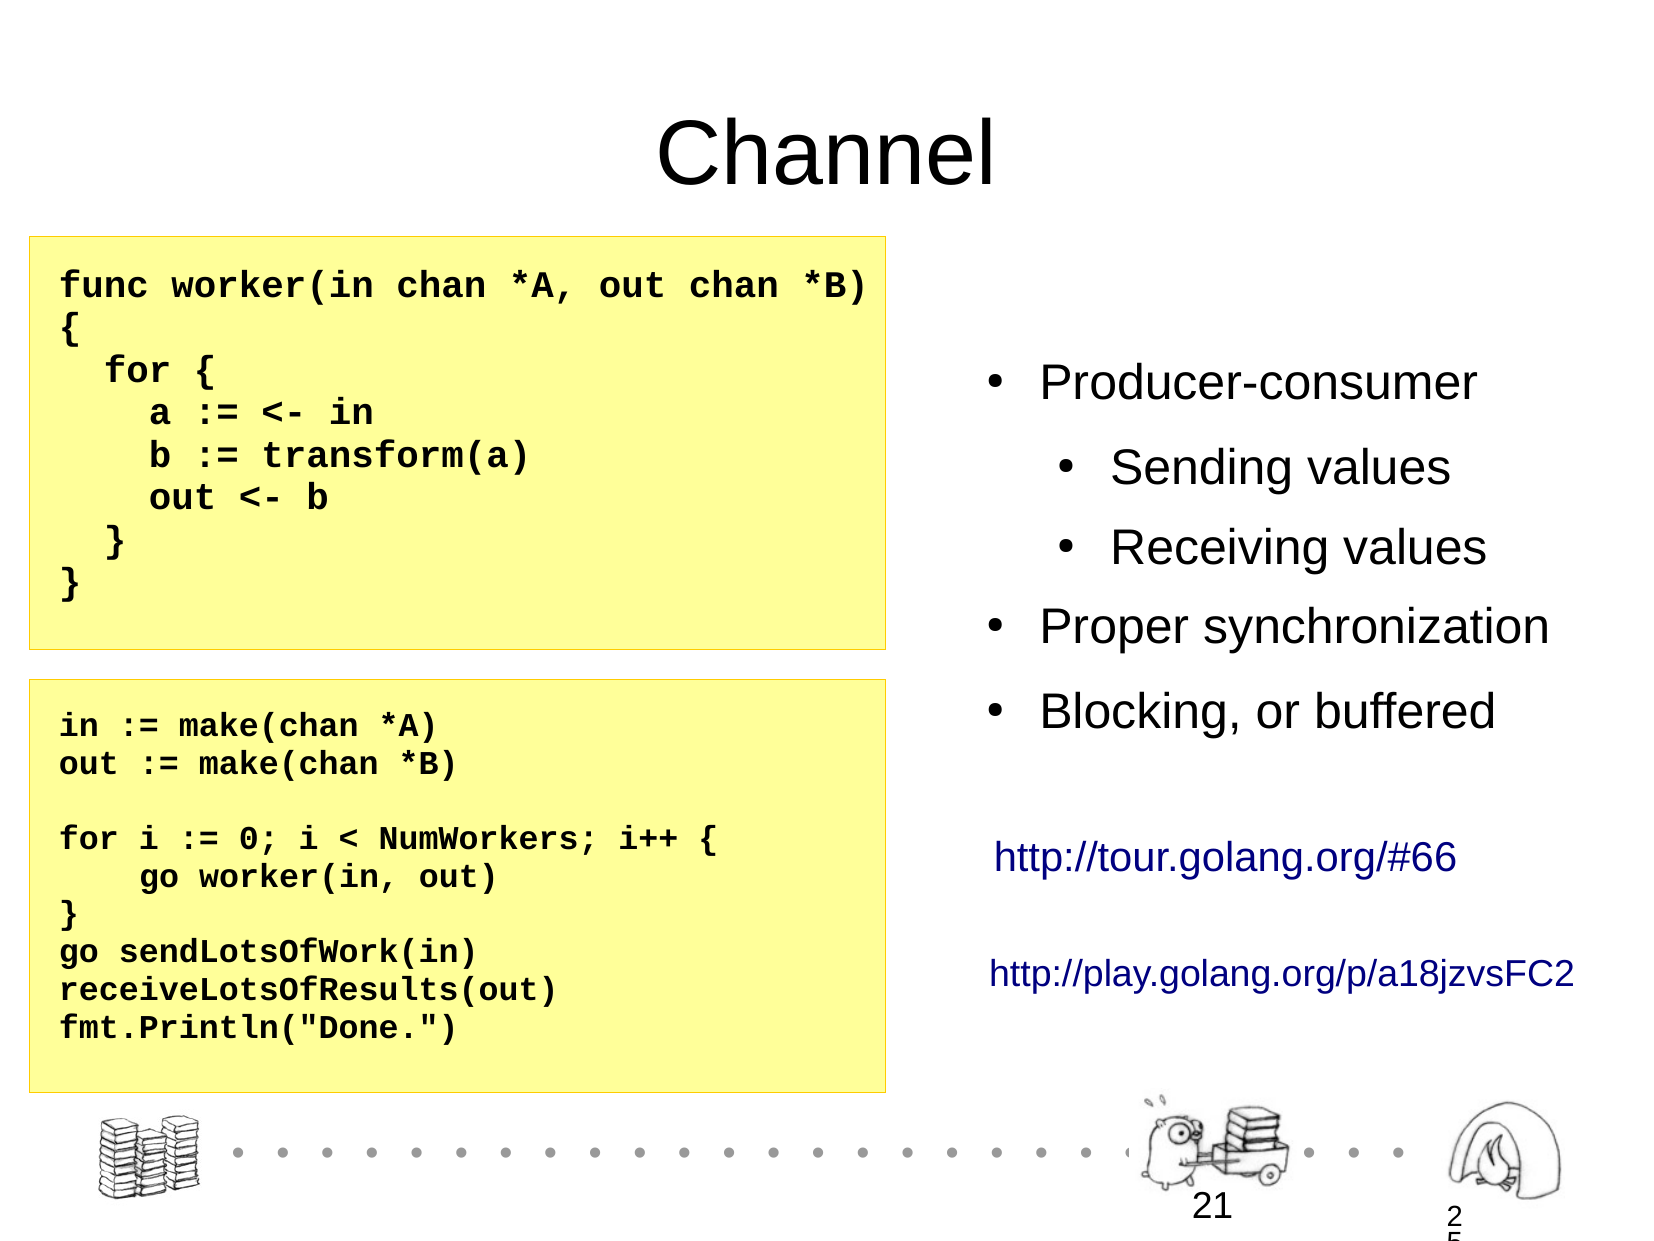

# Channel
func worker(in chan *A, out chan *B){
 for {
 a := <- in
 b := transform(a)
 out <- b
 }
}
Producer-consumer
Sending values
Receiving values
Proper synchronization
Blocking, or buffered
in := make(chan *A)
out := make(chan *B)
for i := 0; i < NumWorkers; i++ {
 go worker(in, out)
}
go sendLotsOfWork(in)
receiveLotsOfResults(out)
fmt.Println("Done.")
http://tour.golang.org/#66
http://play.golang.org/p/a18jzvsFC2